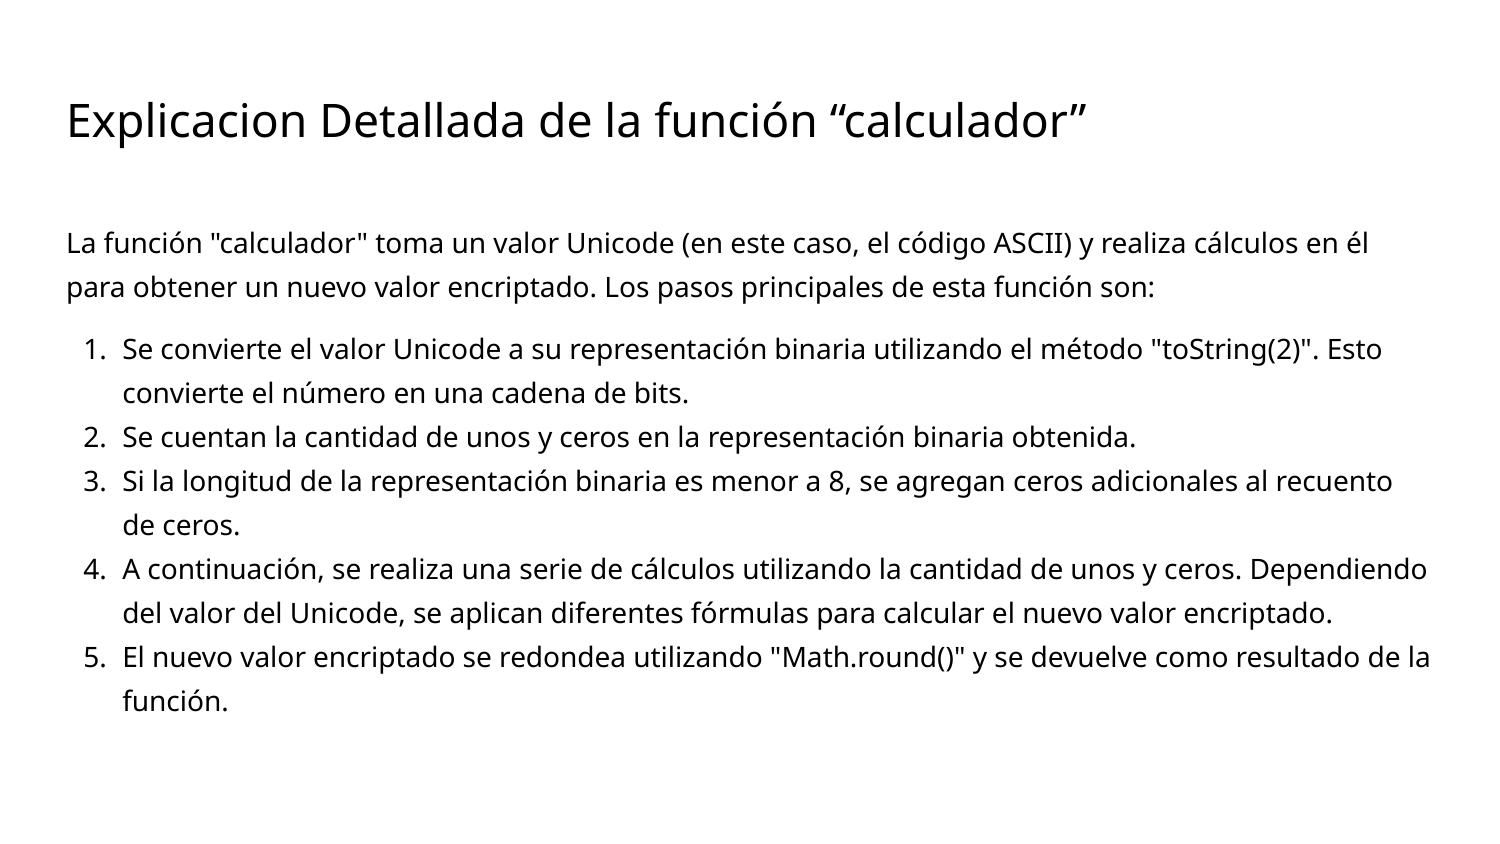

# Explicacion Detallada de la función “calculador”
La función "calculador" toma un valor Unicode (en este caso, el código ASCII) y realiza cálculos en él para obtener un nuevo valor encriptado. Los pasos principales de esta función son:
Se convierte el valor Unicode a su representación binaria utilizando el método "toString(2)". Esto convierte el número en una cadena de bits.
Se cuentan la cantidad de unos y ceros en la representación binaria obtenida.
Si la longitud de la representación binaria es menor a 8, se agregan ceros adicionales al recuento de ceros.
A continuación, se realiza una serie de cálculos utilizando la cantidad de unos y ceros. Dependiendo del valor del Unicode, se aplican diferentes fórmulas para calcular el nuevo valor encriptado.
El nuevo valor encriptado se redondea utilizando "Math.round()" y se devuelve como resultado de la función.